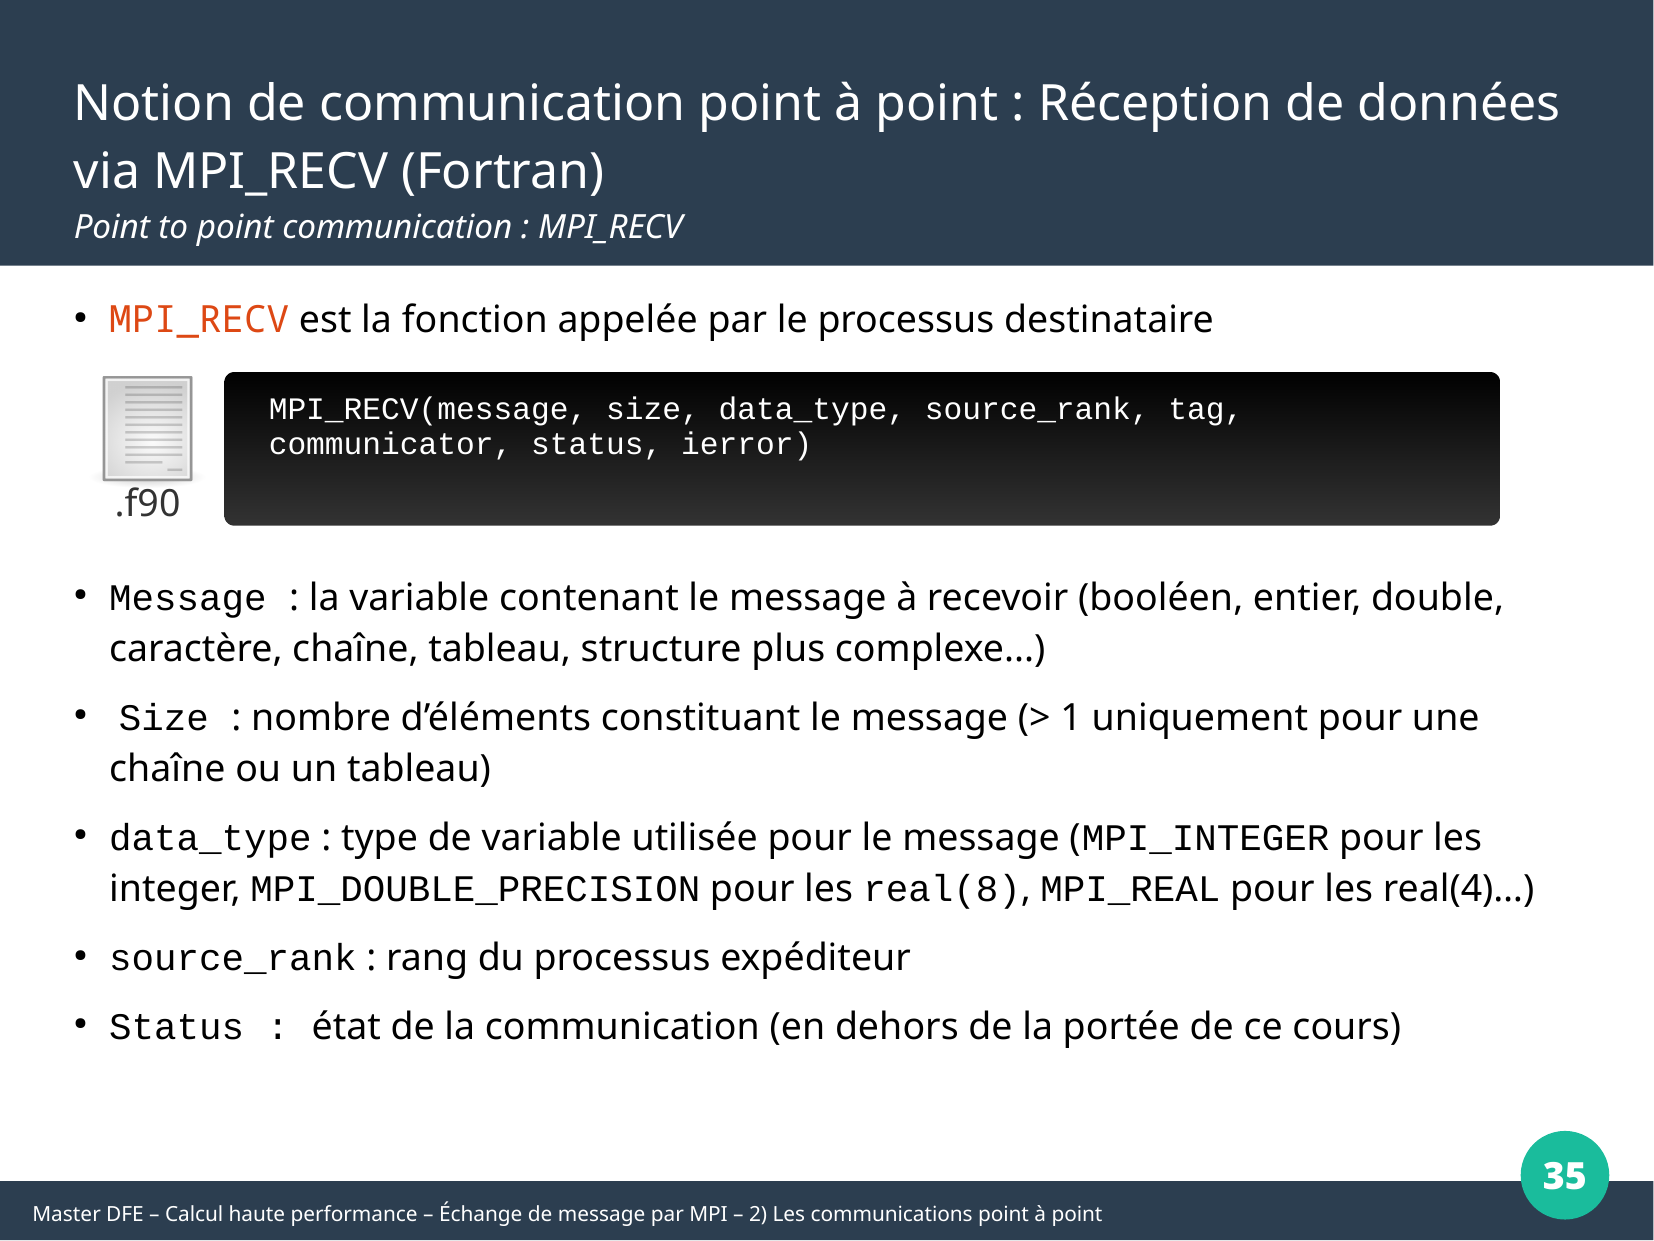

Notion de communication point à point : Réception de données via MPI_RECV (Fortran)
Point to point communication : MPI_RECV
MPI_RECV est la fonction appelée par le processus destinataire
MPI_RECV(message, size, data_type, source_rank, tag, communicator, status, ierror)
.f90
Message : la variable contenant le message à recevoir (booléen, entier, double, caractère, chaîne, tableau, structure plus complexe...)
 Size : nombre d’éléments constituant le message (> 1 uniquement pour une chaîne ou un tableau)
data_type : type de variable utilisée pour le message (MPI_INTEGER pour les integer, MPI_DOUBLE_PRECISION pour les real(8), MPI_REAL pour les real(4)…)
source_rank : rang du processus expéditeur
Status : état de la communication (en dehors de la portée de ce cours)
35
Master DFE – Calcul haute performance – Échange de message par MPI – 2) Les communications point à point